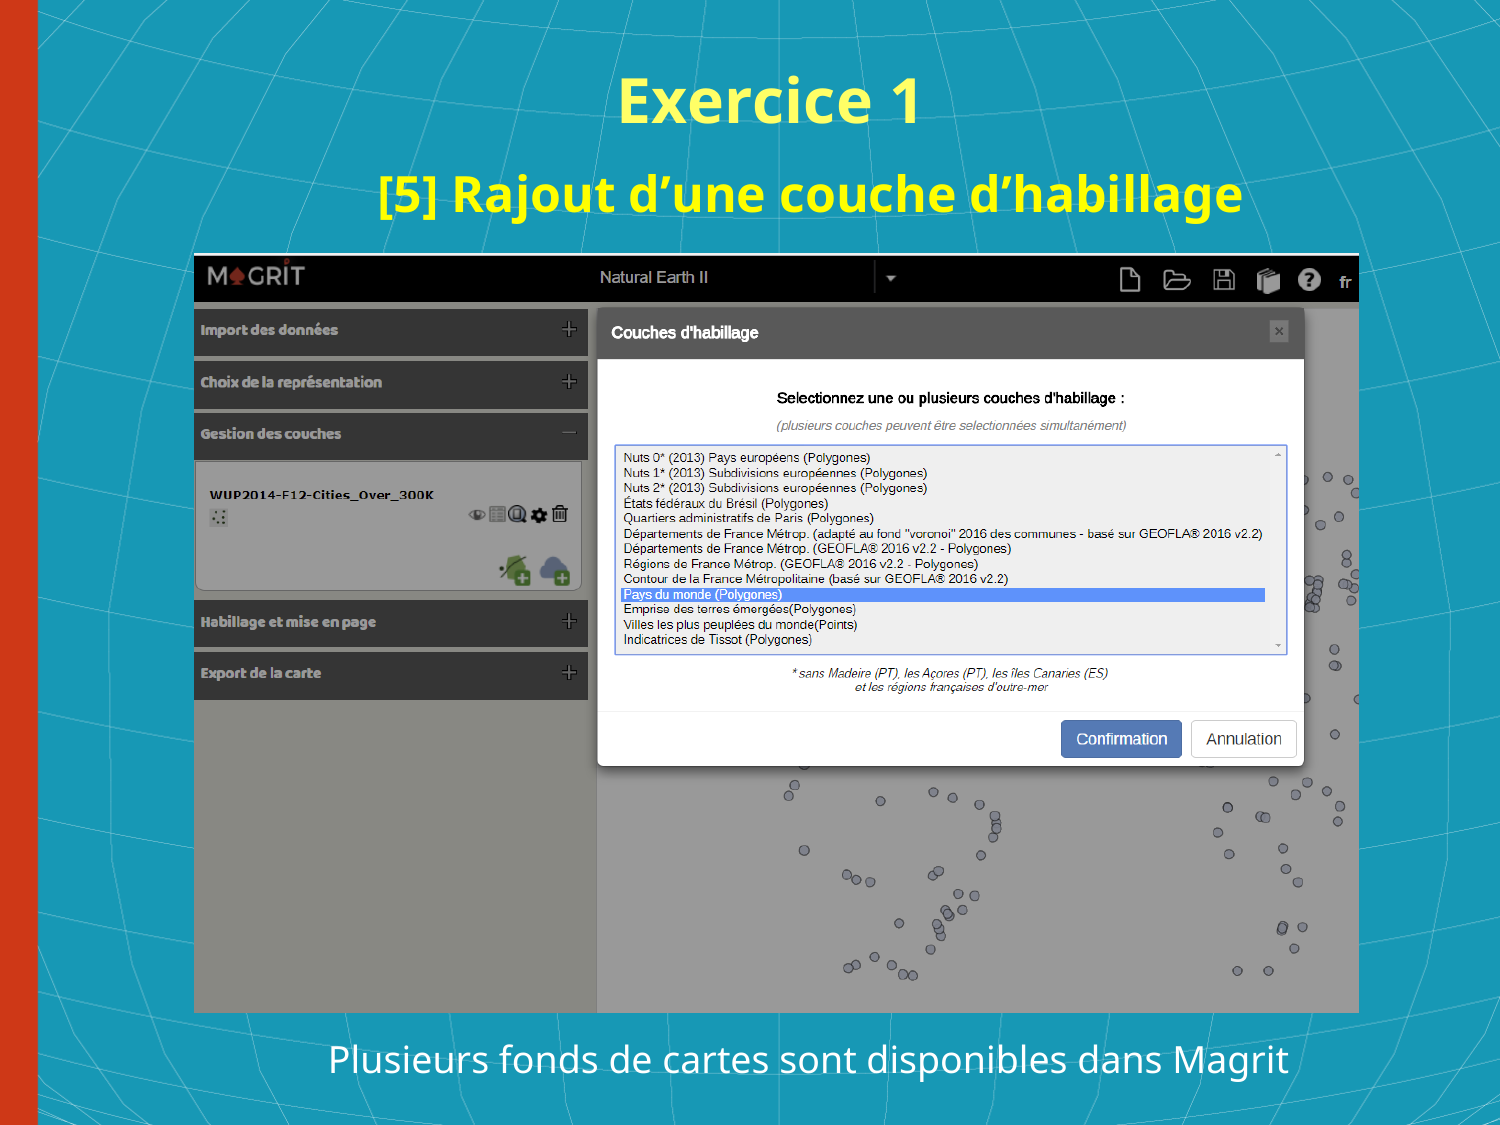

# Exercice 1
[5] Rajout d’une couche d’habillage
Plusieurs fonds de cartes sont disponibles dans Magrit